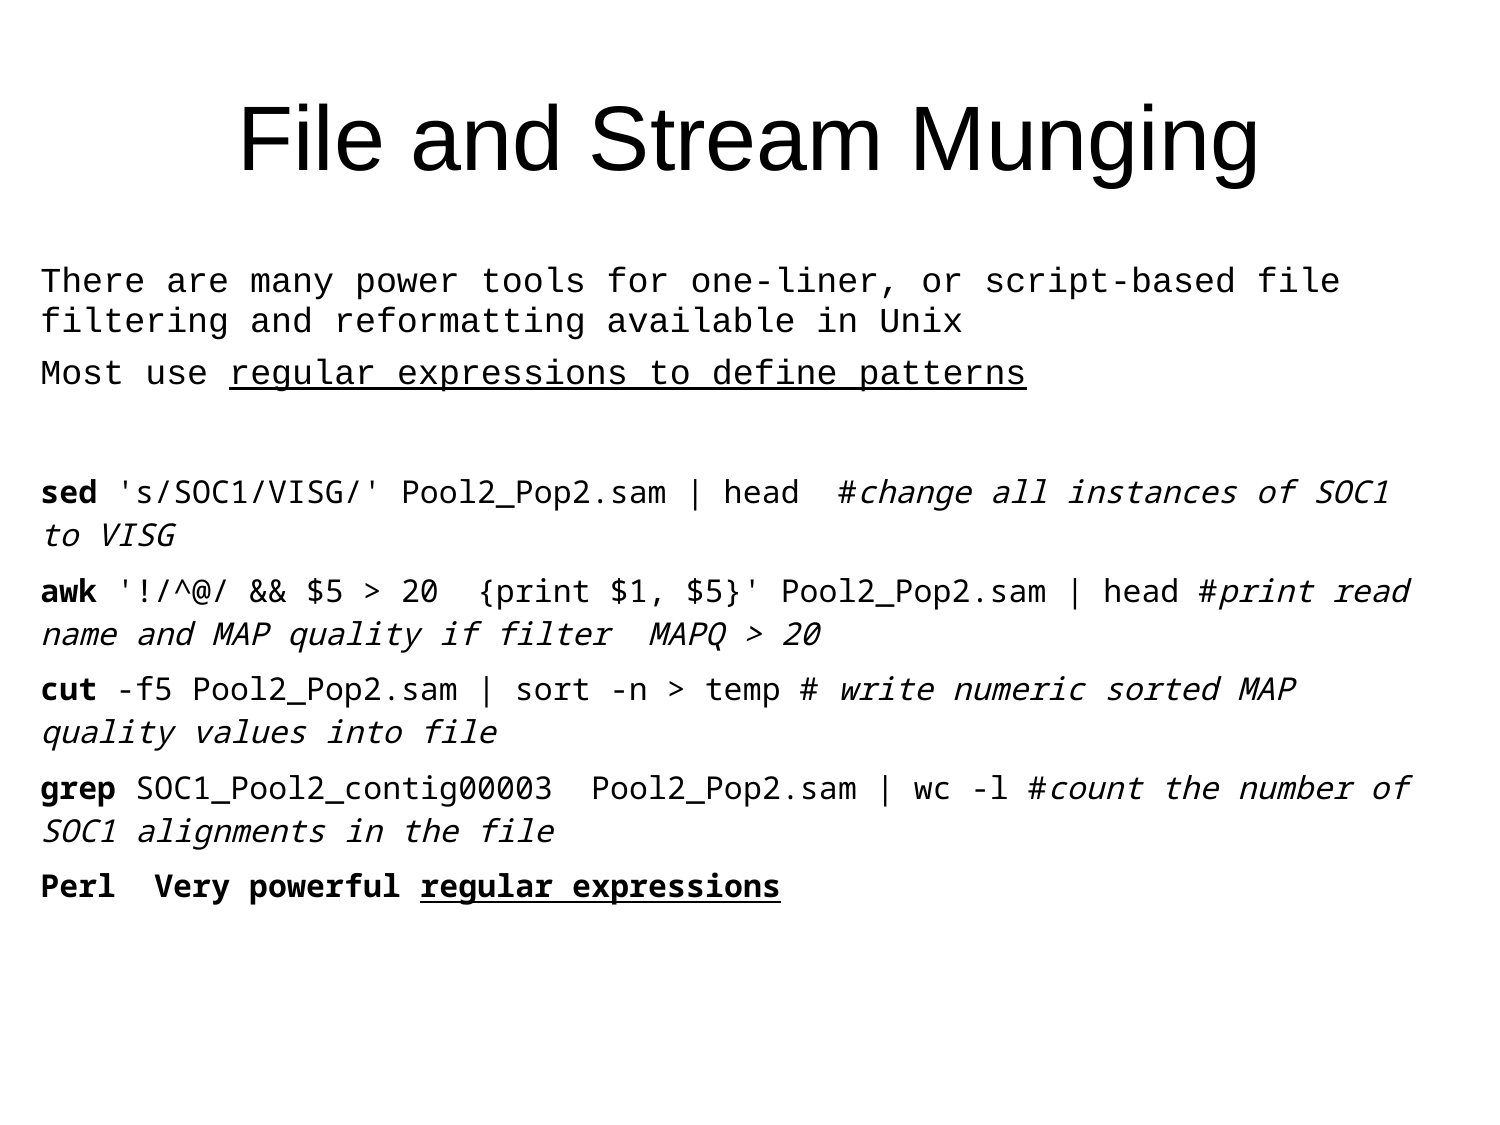

# File and Stream Munging
There are many power tools for one-liner, or script-based file filtering and reformatting available in Unix
Most use regular expressions to define patterns
sed 's/SOC1/VISG/' Pool2_Pop2.sam | head #change all instances of SOC1 to VISG
awk '!/^@/ && $5 > 20 {print $1, $5}' Pool2_Pop2.sam | head #print read name and MAP quality if filter MAPQ > 20
cut -f5 Pool2_Pop2.sam | sort -n > temp # write numeric sorted MAP quality values into file
grep SOC1_Pool2_contig00003 Pool2_Pop2.sam | wc -l #count the number of SOC1 alignments in the file
Perl Very powerful regular expressions